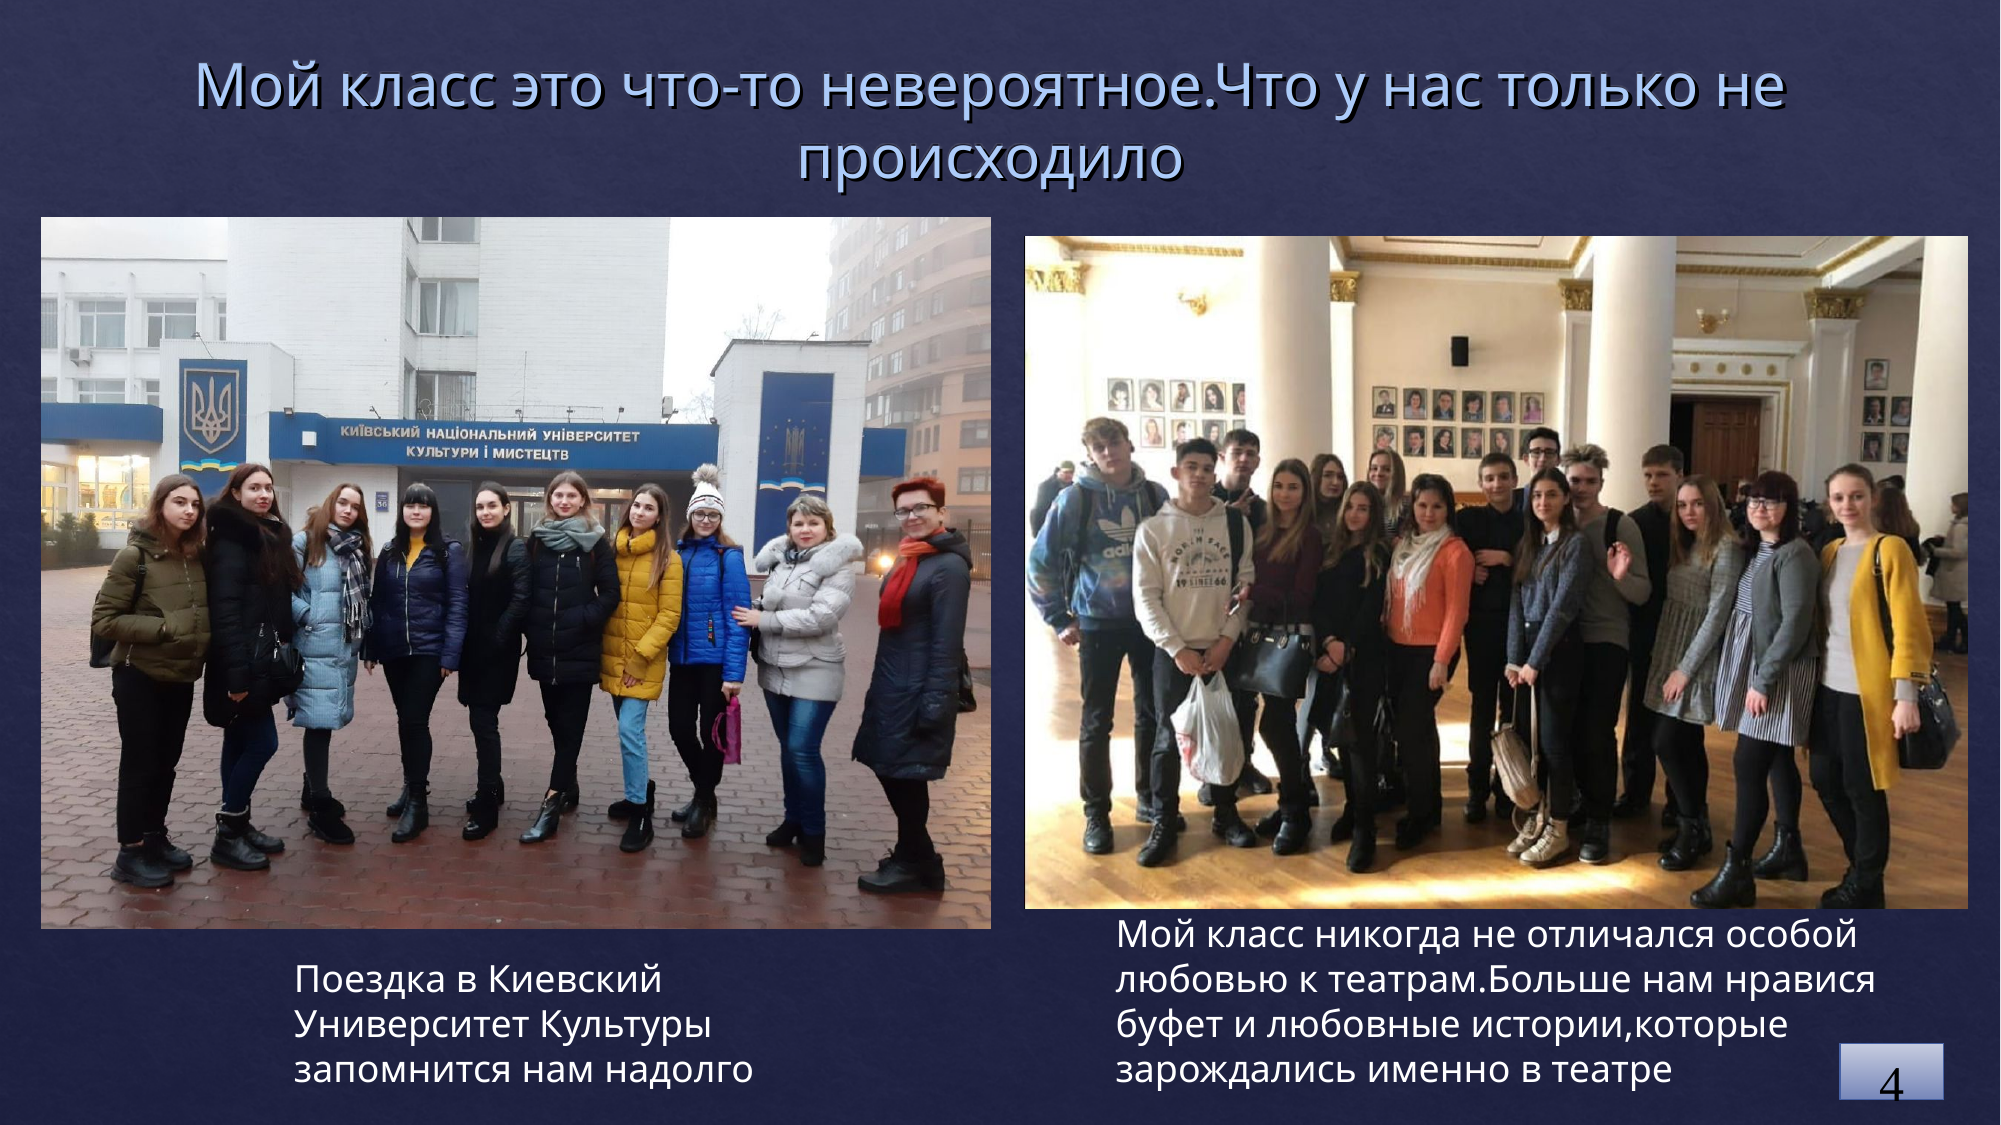

# Мой класс это что-то невероятное.Что у нас только не происходило
Мой класс никогда не отличался особой любовью к театрам.Больше нам нравися буфет и любовные истории,которые зарождались именно в театре
Поездка в Киевский Университет Культуры запомнится нам надолго
4